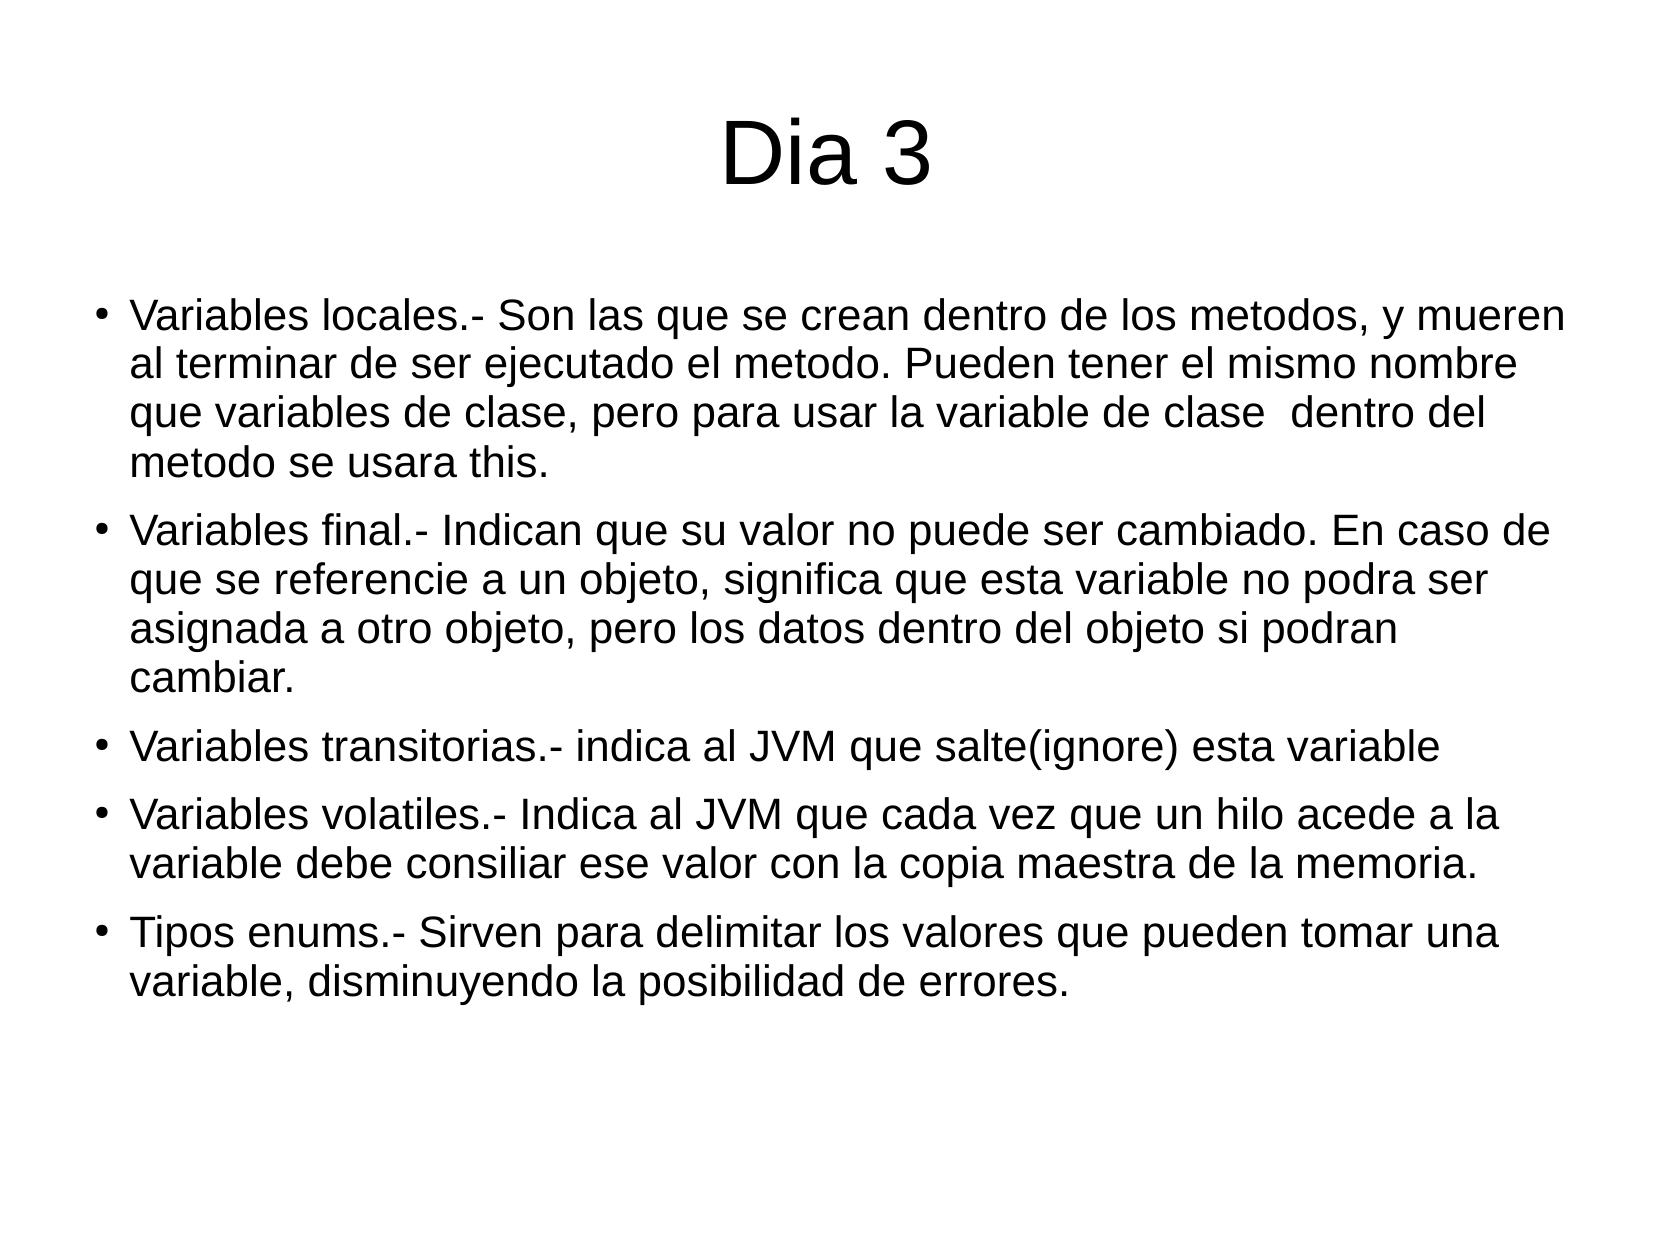

# Dia 3
Variables locales.- Son las que se crean dentro de los metodos, y mueren al terminar de ser ejecutado el metodo. Pueden tener el mismo nombre que variables de clase, pero para usar la variable de clase dentro del metodo se usara this.
Variables final.- Indican que su valor no puede ser cambiado. En caso de que se referencie a un objeto, significa que esta variable no podra ser asignada a otro objeto, pero los datos dentro del objeto si podran cambiar.
Variables transitorias.- indica al JVM que salte(ignore) esta variable
Variables volatiles.- Indica al JVM que cada vez que un hilo acede a la variable debe consiliar ese valor con la copia maestra de la memoria.
Tipos enums.- Sirven para delimitar los valores que pueden tomar una variable, disminuyendo la posibilidad de errores.